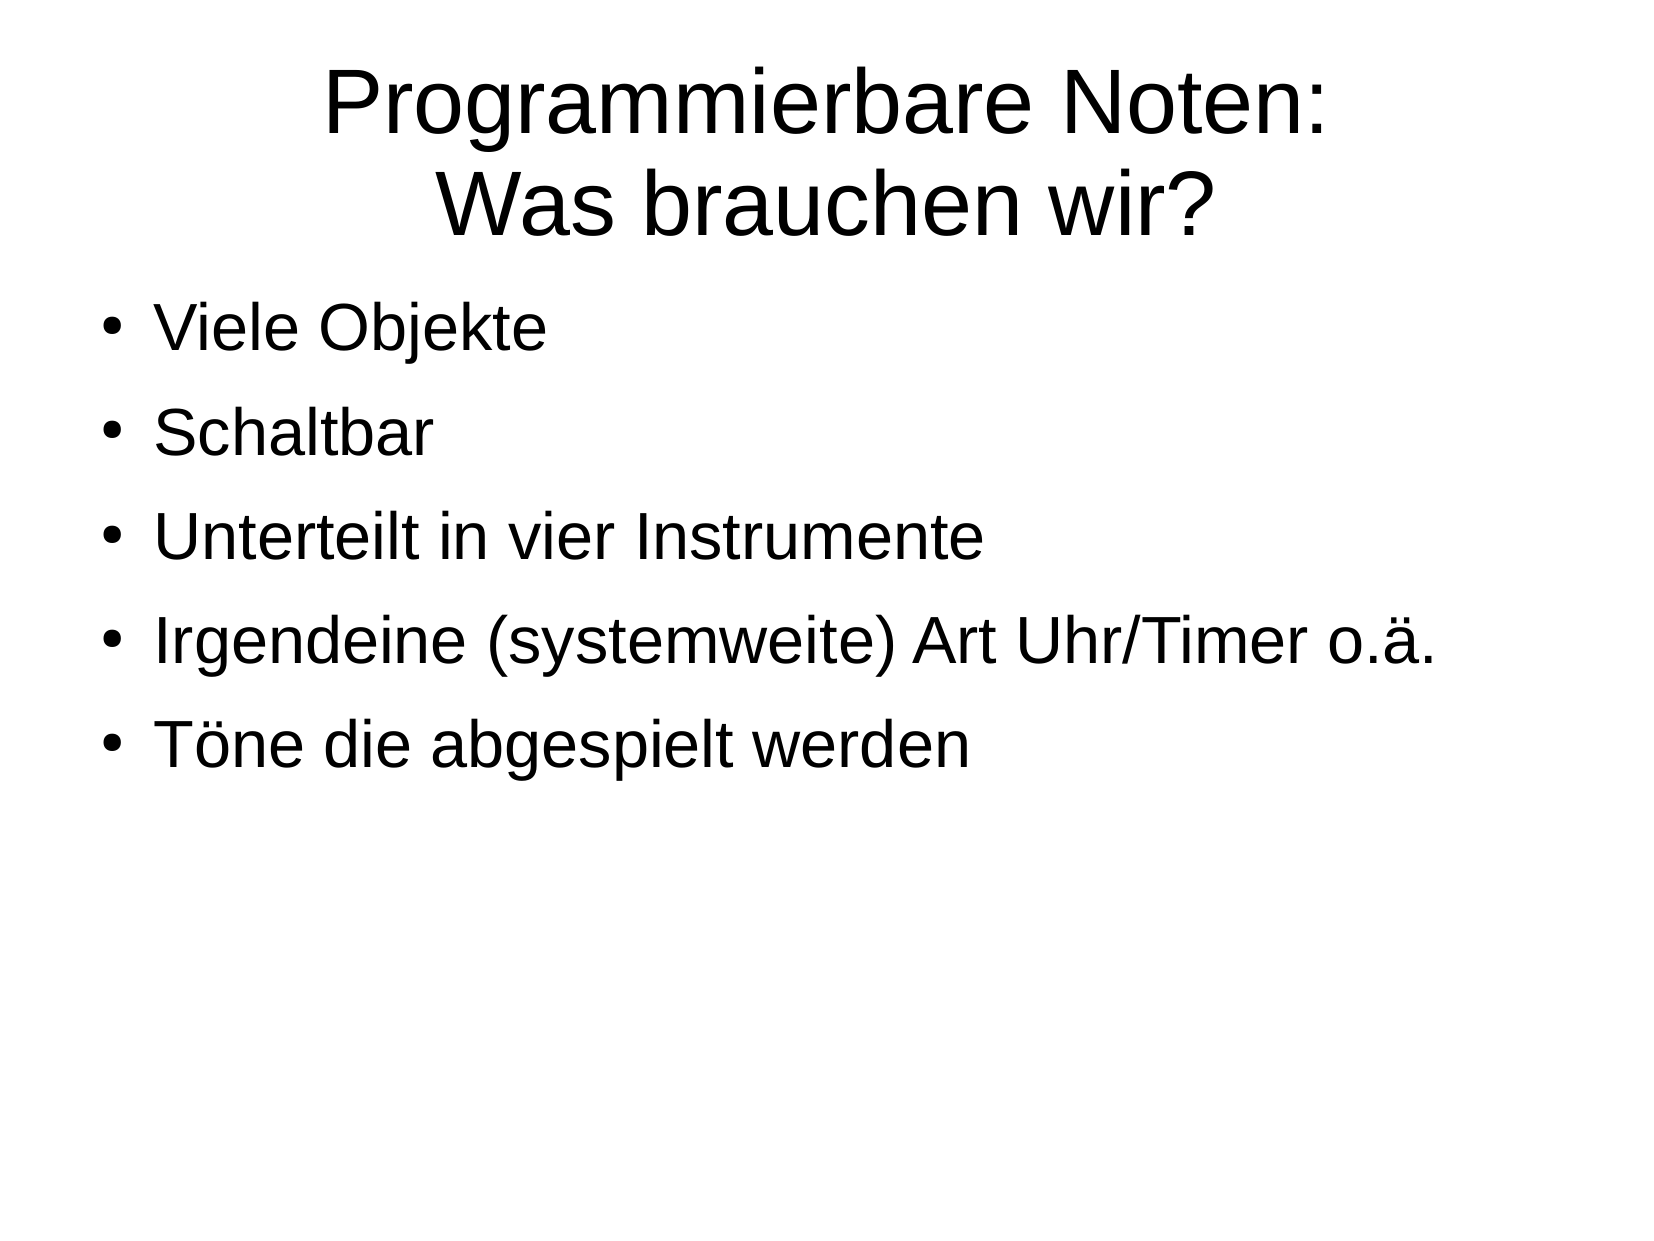

# Programmierbare Noten: Was brauchen wir?
Viele Objekte
Schaltbar
Unterteilt in vier Instrumente
Irgendeine (systemweite) Art Uhr/Timer o.ä.
Töne die abgespielt werden